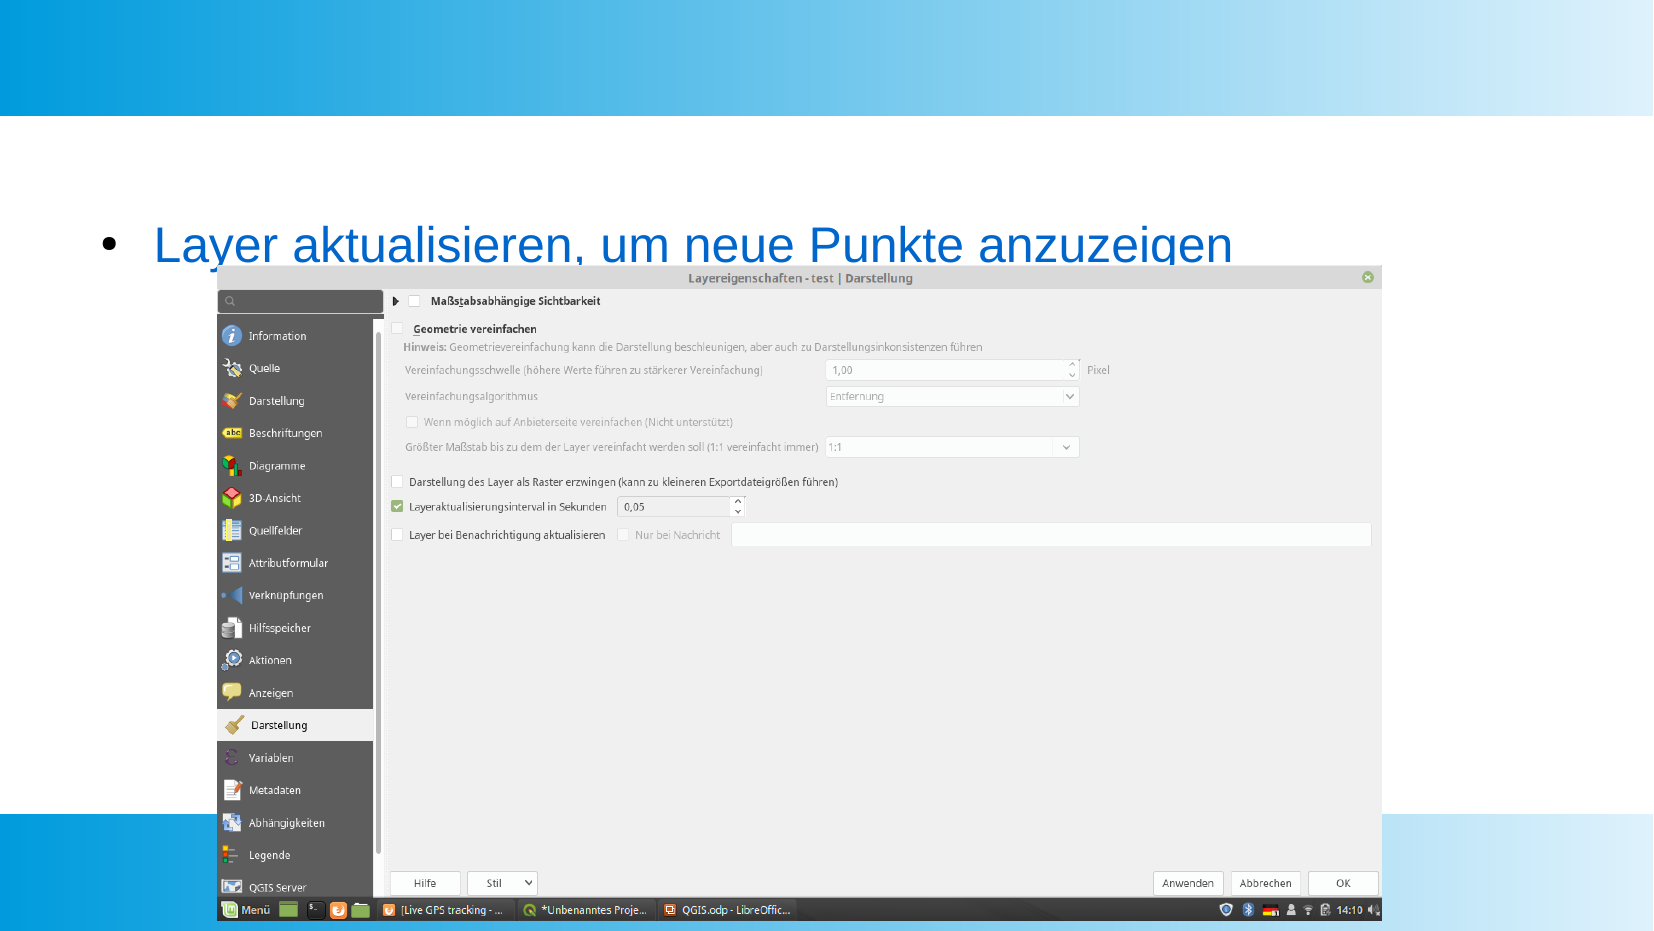

#
Layer aktualisieren, um neue Punkte anzuzeigen